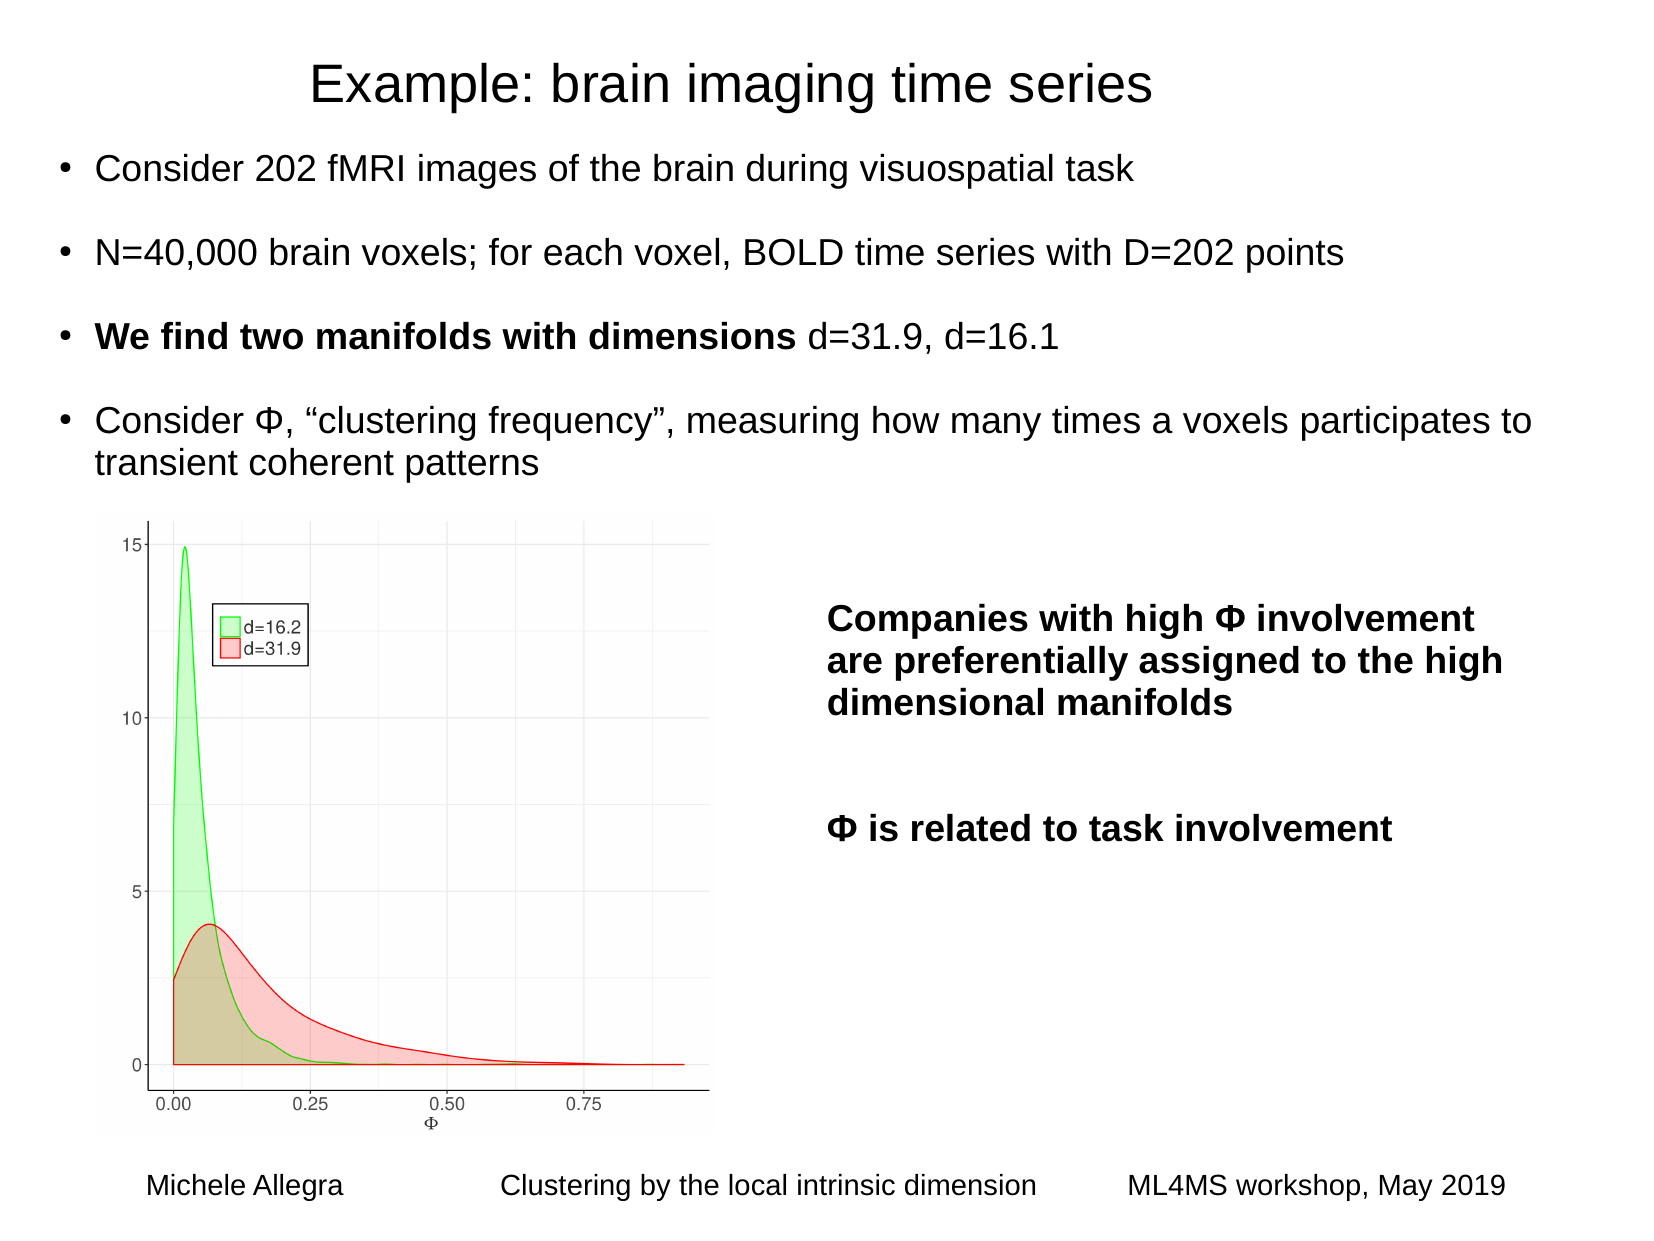

# Example: brain imaging time series
Consider 202 fMRI images of the brain during visuospatial task
N=40,000 brain voxels; for each voxel, BOLD time series with D=202 points
We find two manifolds with dimensions d=31.9, d=16.1
Consider Φ, “clustering frequency”, measuring how many times a voxels participates to transient coherent patterns
Companies with high Φ involvement are preferentially assigned to the high dimensional manifolds
Φ is related to task involvement
Michele Allegra Clustering by the local intrinsic dimension ML4MS workshop, May 2019